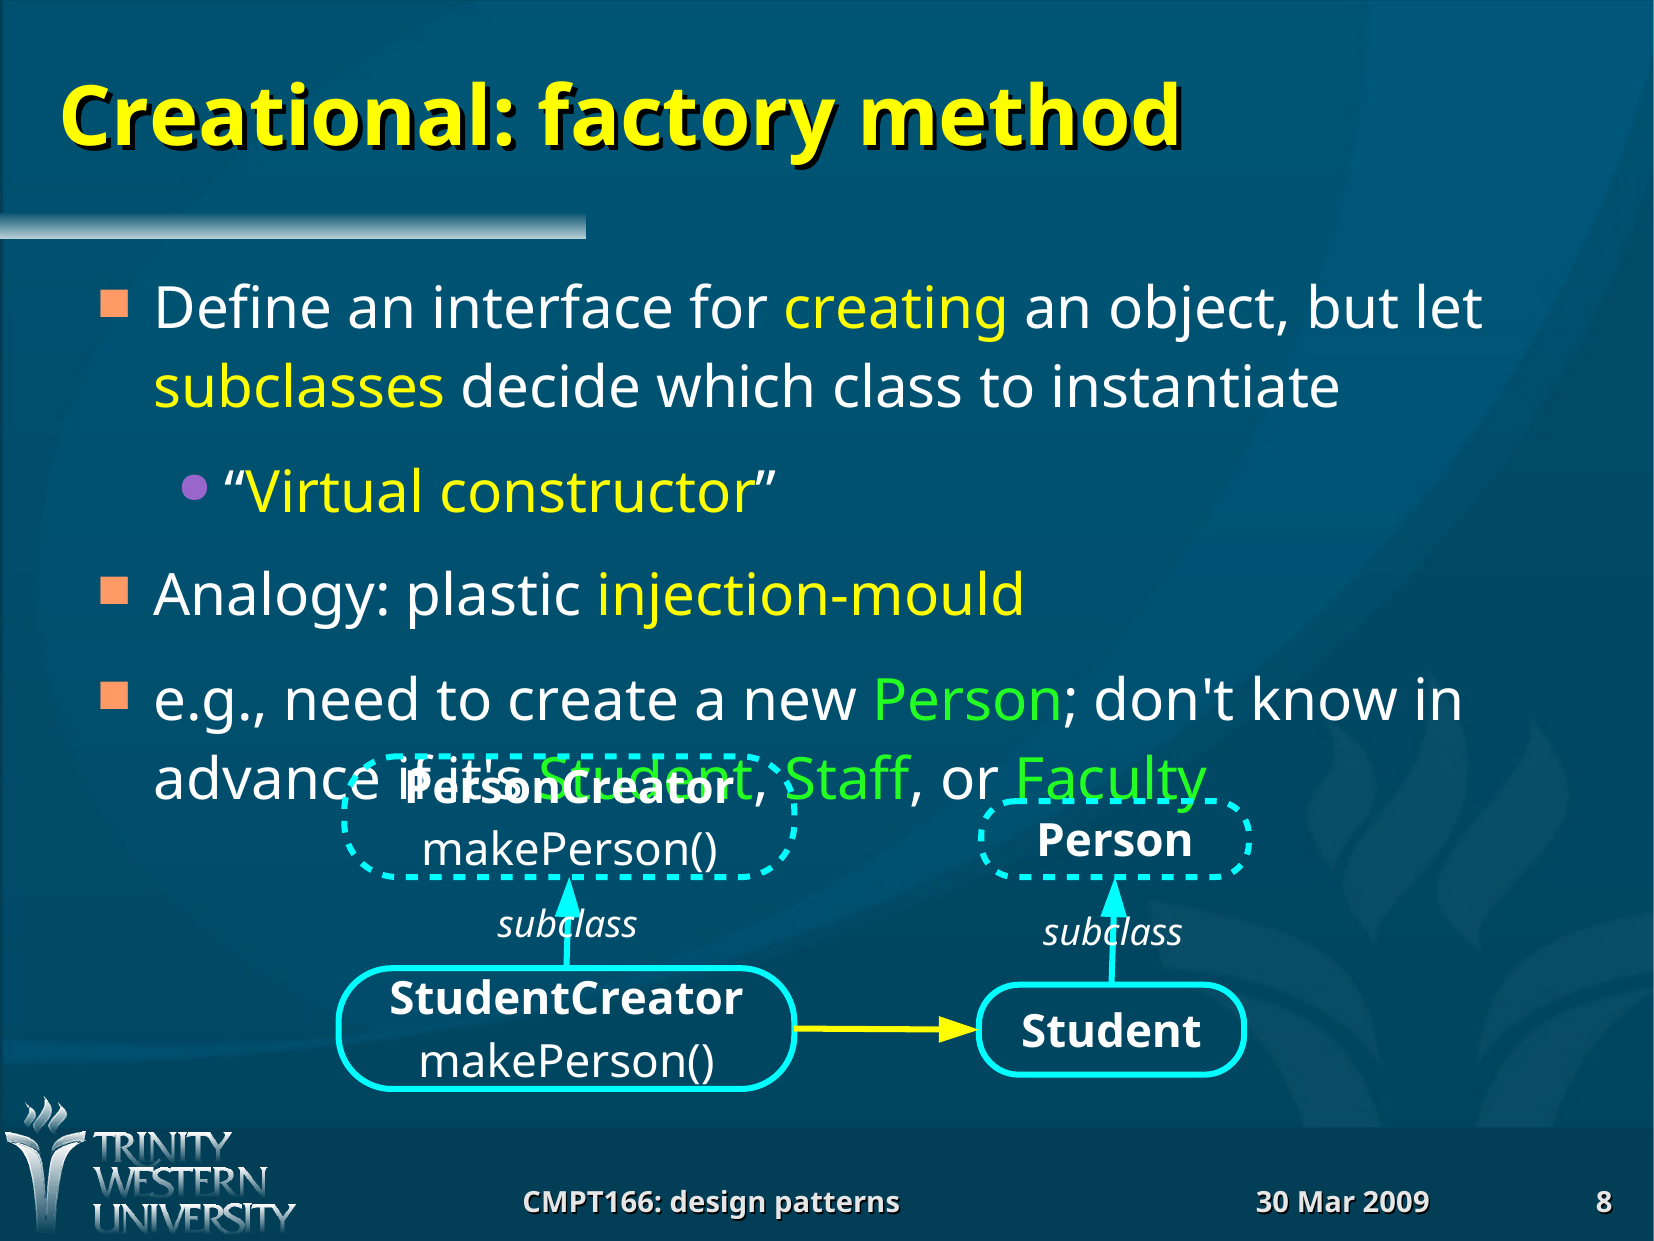

# Creational: factory method
Define an interface for creating an object, but let subclasses decide which class to instantiate
“Virtual constructor”
Analogy: plastic injection-mould
e.g., need to create a new Person; don't know in advance if it's Student, Staff, or Faculty
PersonCreator
makePerson()
Person
StudentCreator
makePerson()
Student
CMPT166: design patterns
30 Mar 2009
8